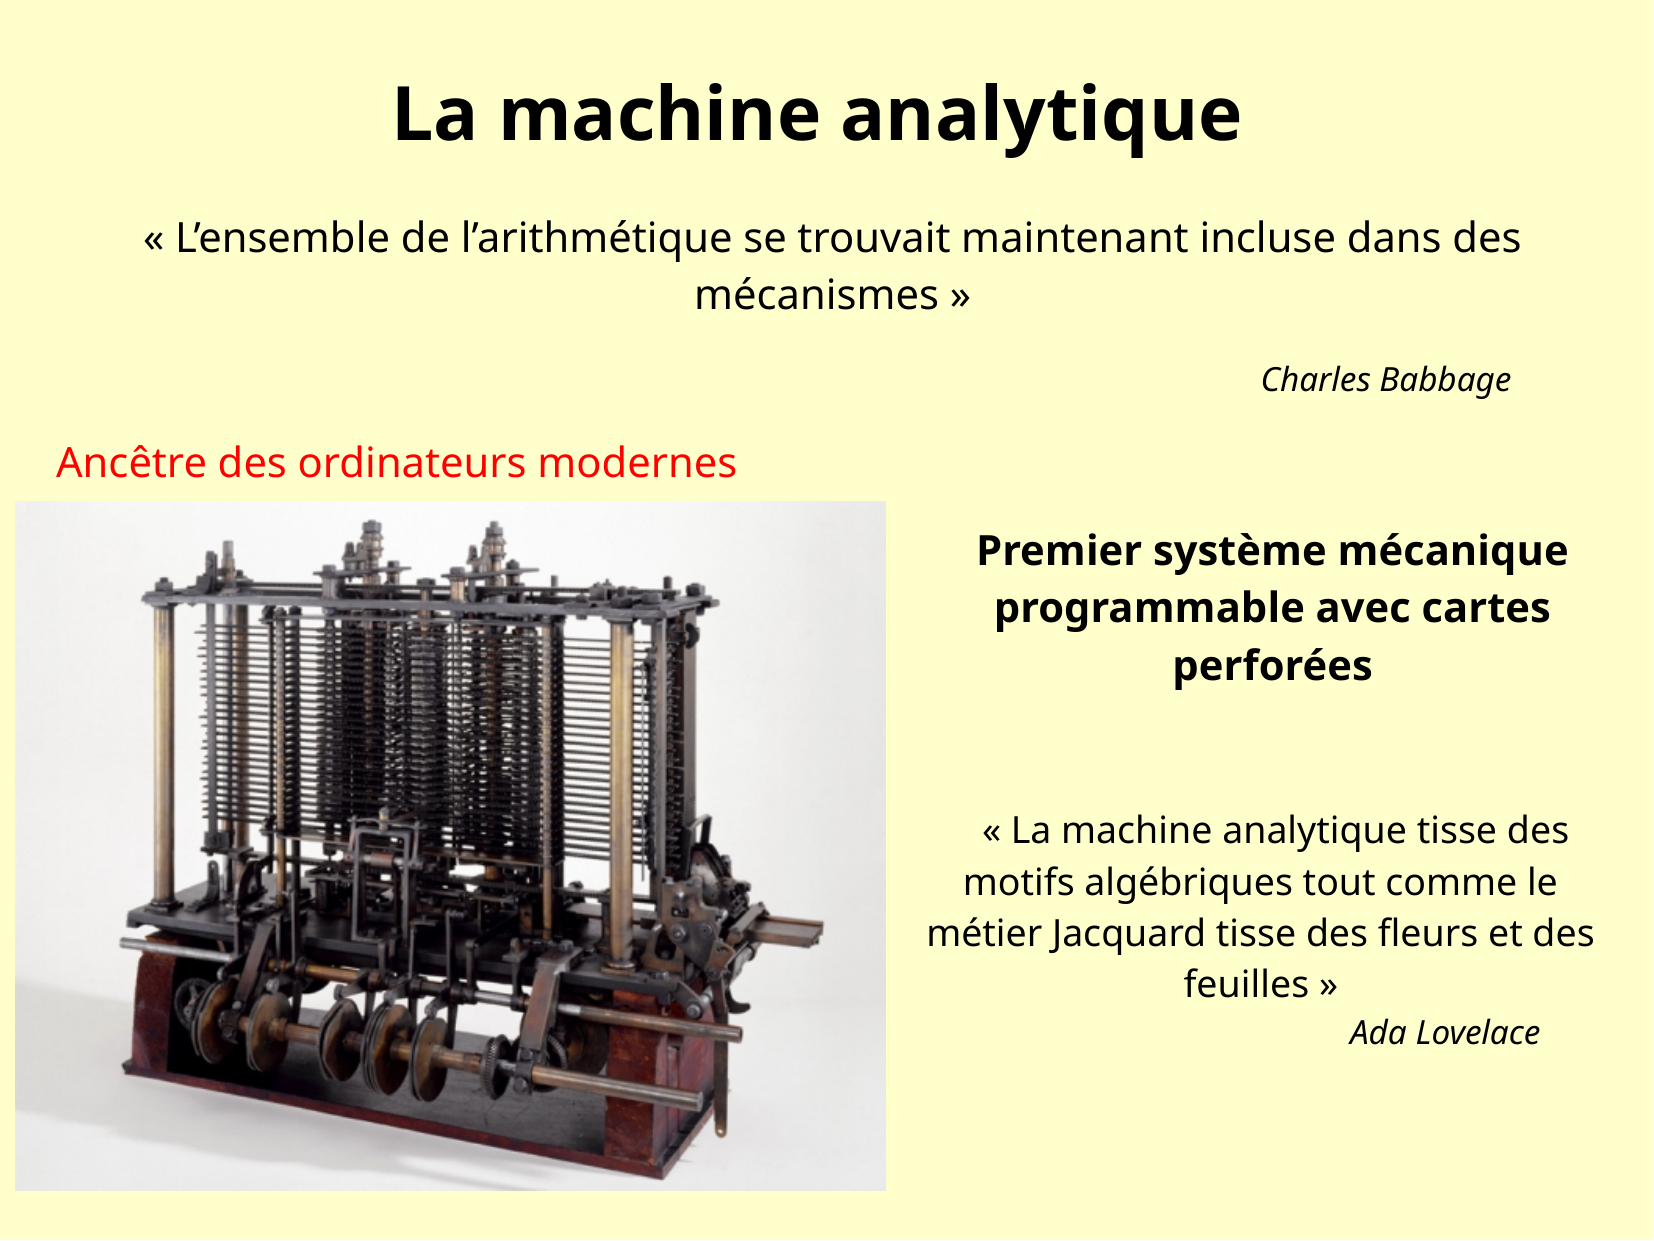

# La machine analytique
« L’ensemble de l’arithmétique se trouvait maintenant incluse dans des mécanismes »
															Charles Babbage
Ancêtre des ordinateurs modernes
Premier système mécanique programmable avec cartes perforées
 « La machine analytique tisse des motifs algébriques tout comme le métier Jacquard tisse des fleurs et des feuilles »
					Ada Lovelace